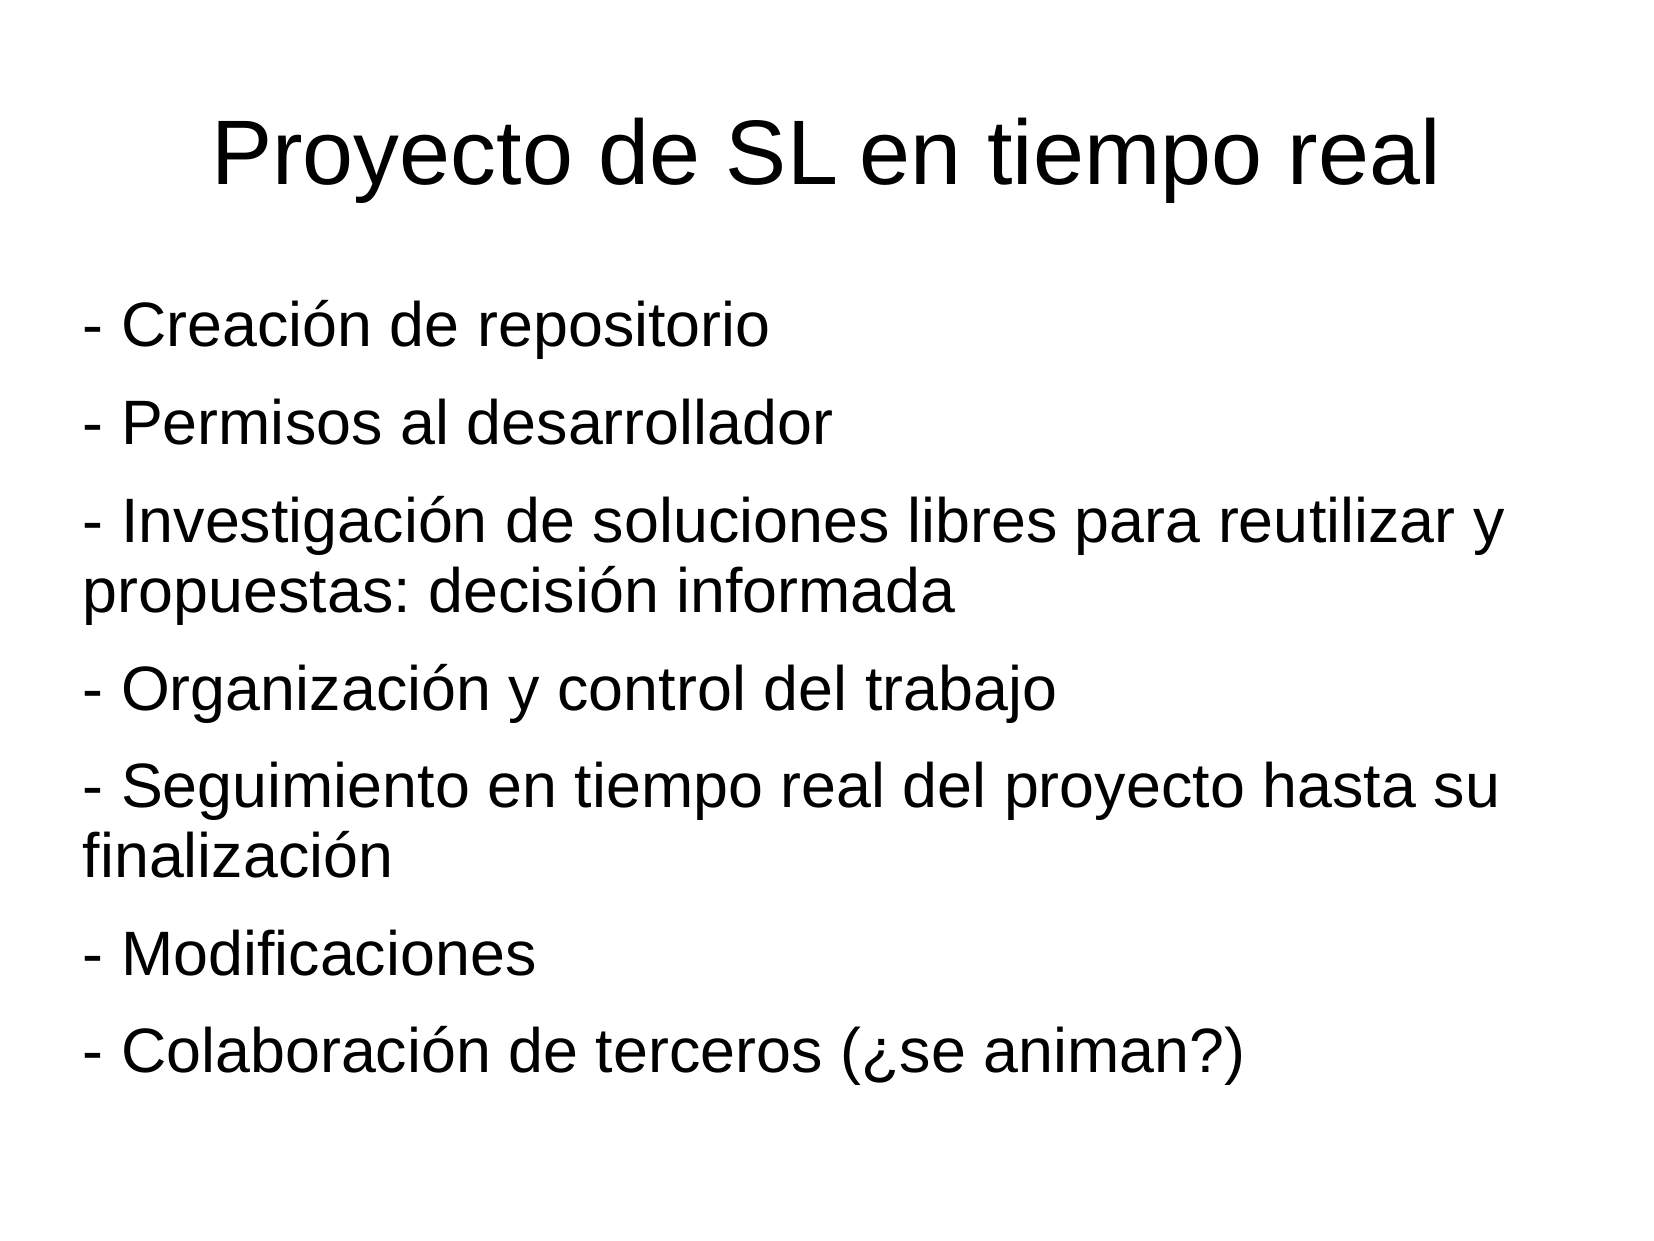

# Proyecto de SL en tiempo real
- Creación de repositorio
- Permisos al desarrollador
- Investigación de soluciones libres para reutilizar y propuestas: decisión informada
- Organización y control del trabajo
- Seguimiento en tiempo real del proyecto hasta su finalización
- Modificaciones
- Colaboración de terceros (¿se animan?)